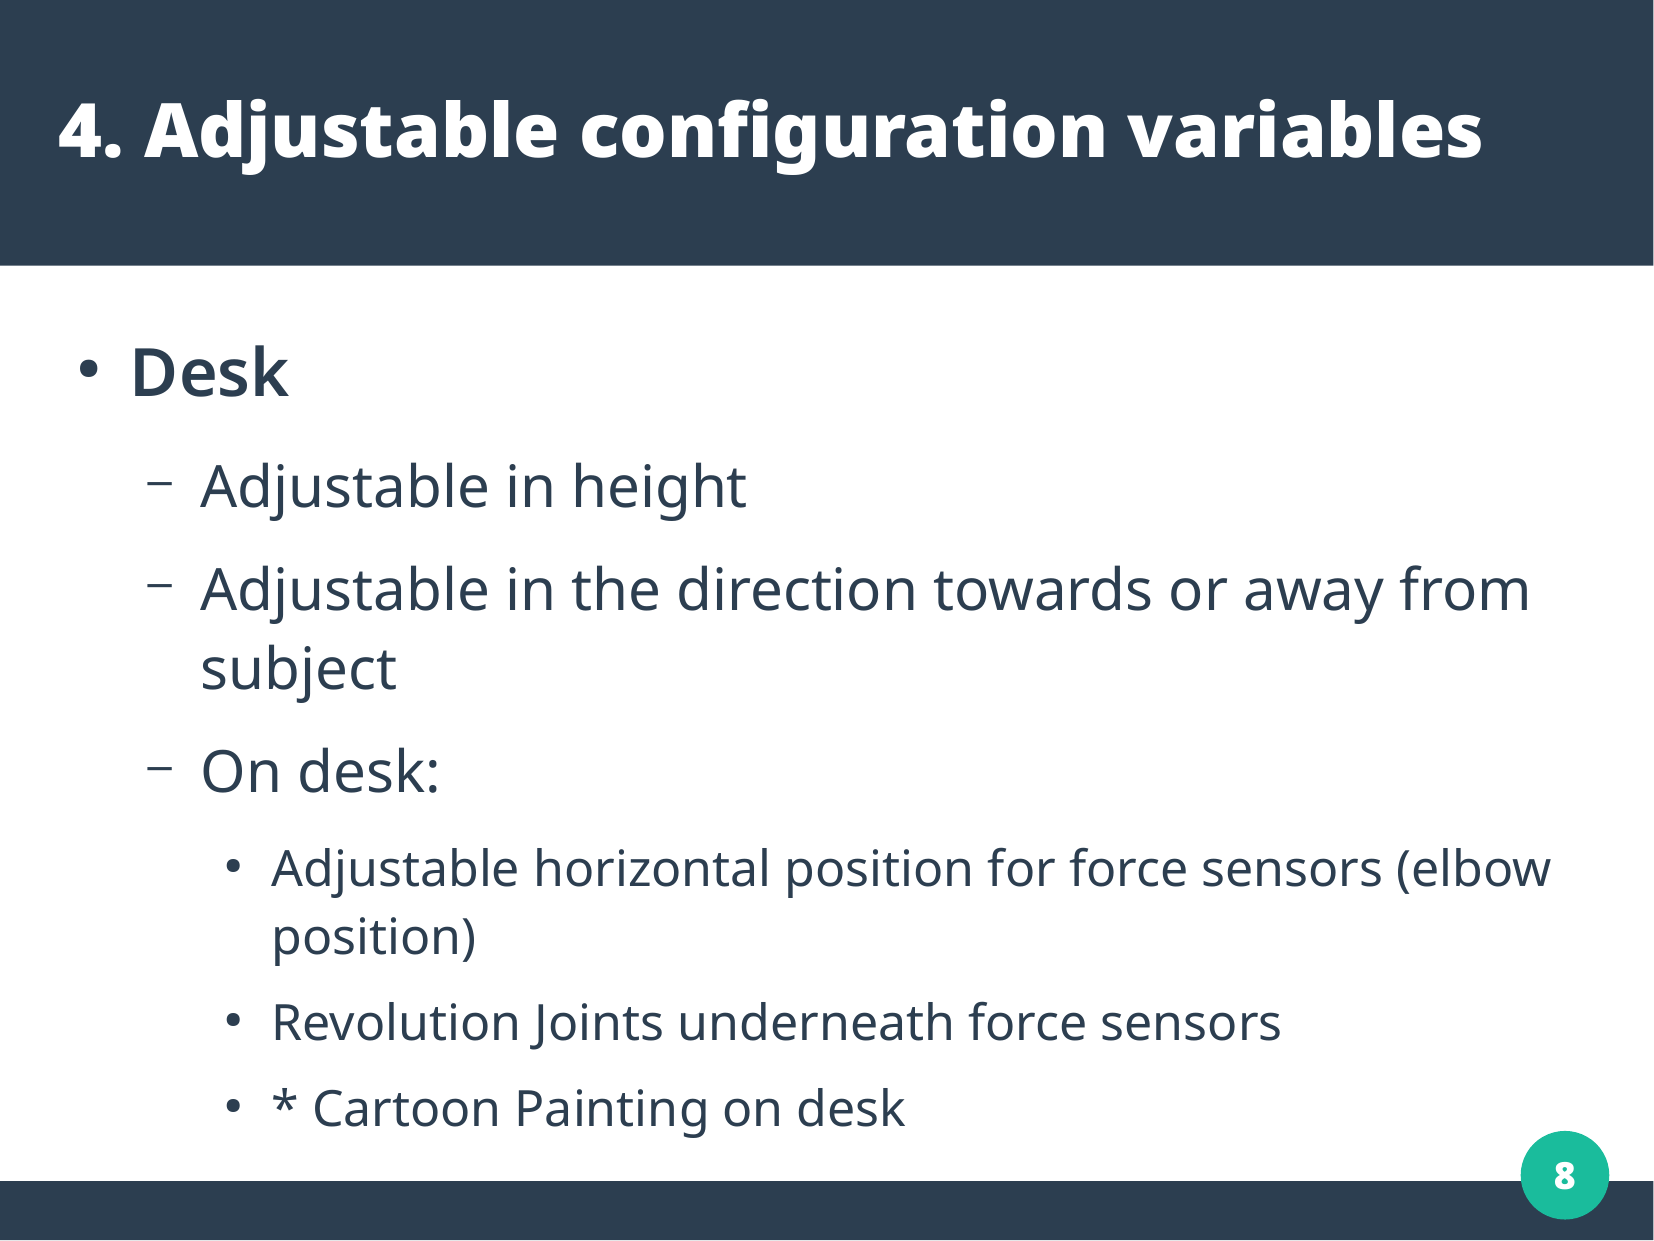

# 4. Adjustable configuration variables
Desk
Adjustable in height
Adjustable in the direction towards or away from subject
On desk:
Adjustable horizontal position for force sensors (elbow position)
Revolution Joints underneath force sensors
* Cartoon Painting on desk
8